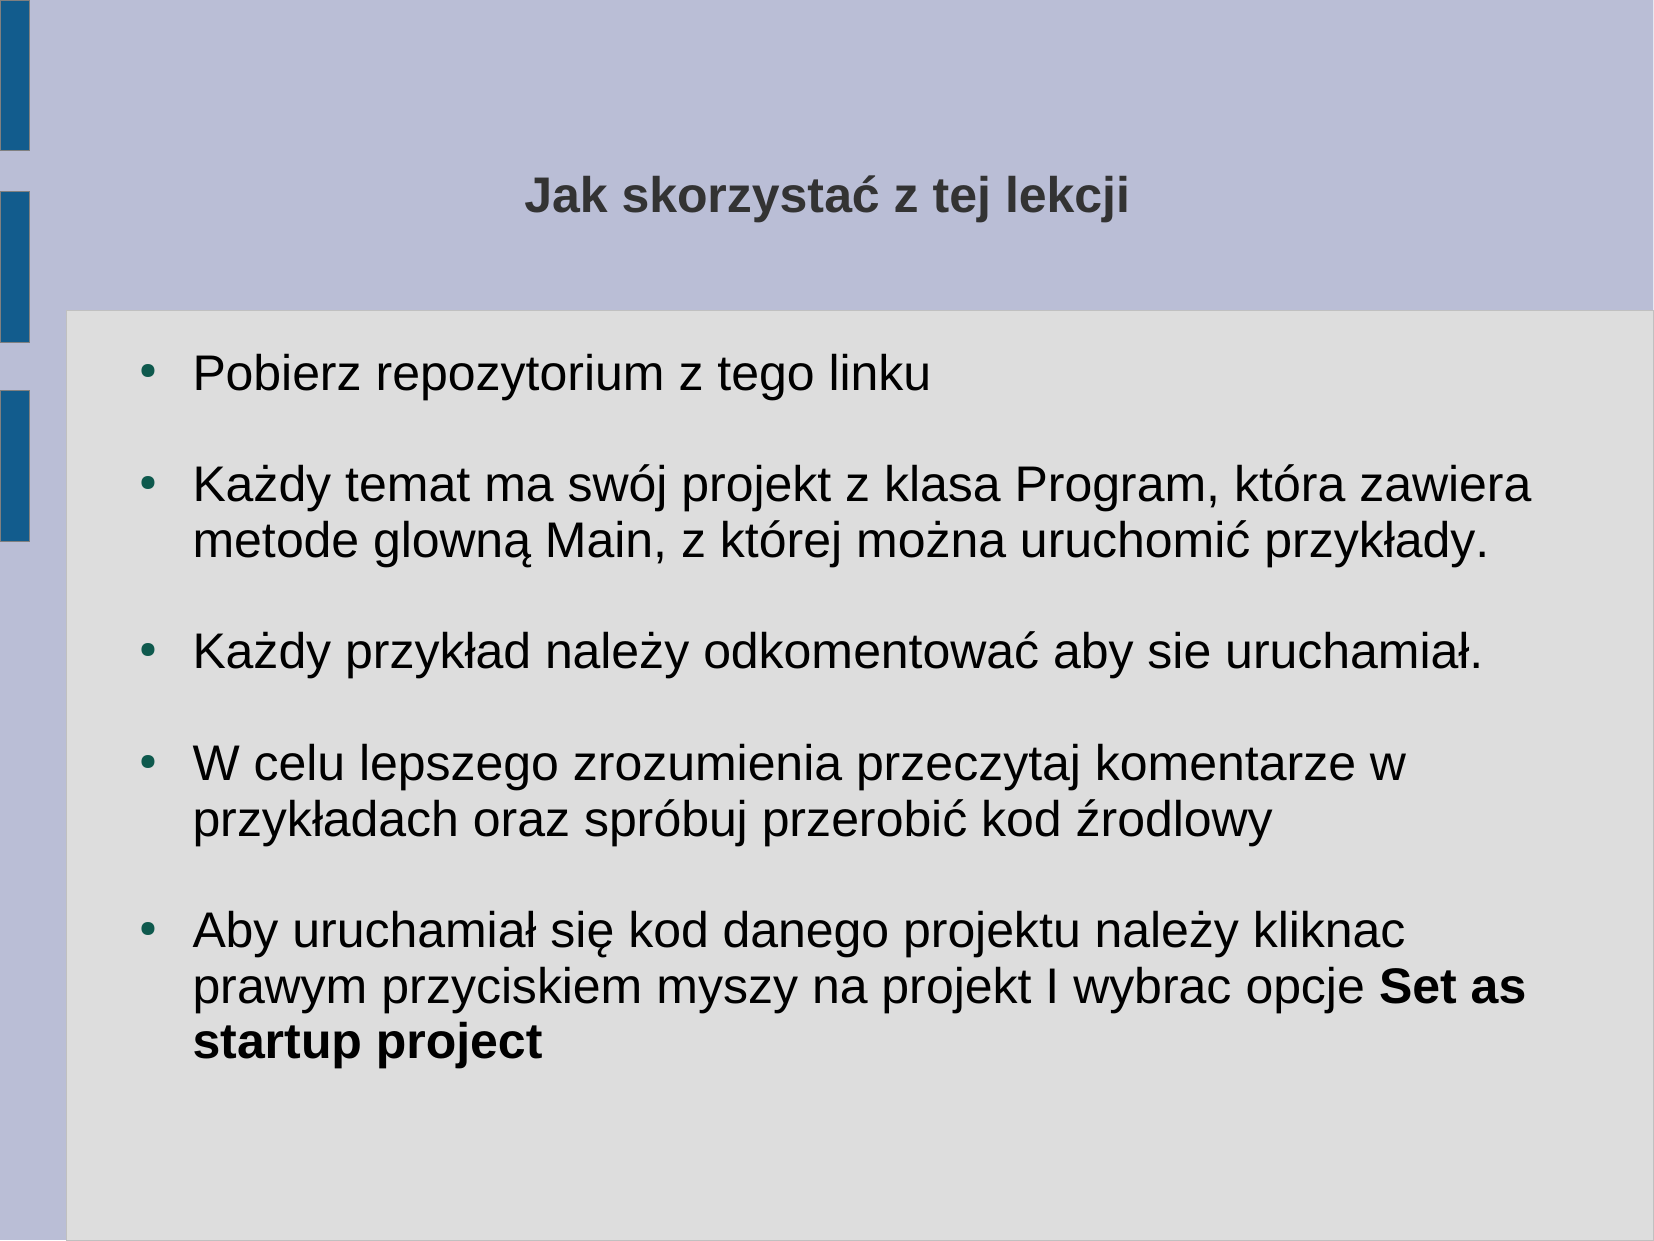

# Jak skorzystać z tej lekcji
Pobierz repozytorium z tego linku
Każdy temat ma swój projekt z klasa Program, która zawiera metode glowną Main, z której można uruchomić przykłady.
Każdy przykład należy odkomentować aby sie uruchamiał.
W celu lepszego zrozumienia przeczytaj komentarze w przykładach oraz spróbuj przerobić kod źrodlowy
Aby uruchamiał się kod danego projektu należy kliknac prawym przyciskiem myszy na projekt I wybrac opcje Set as startup project